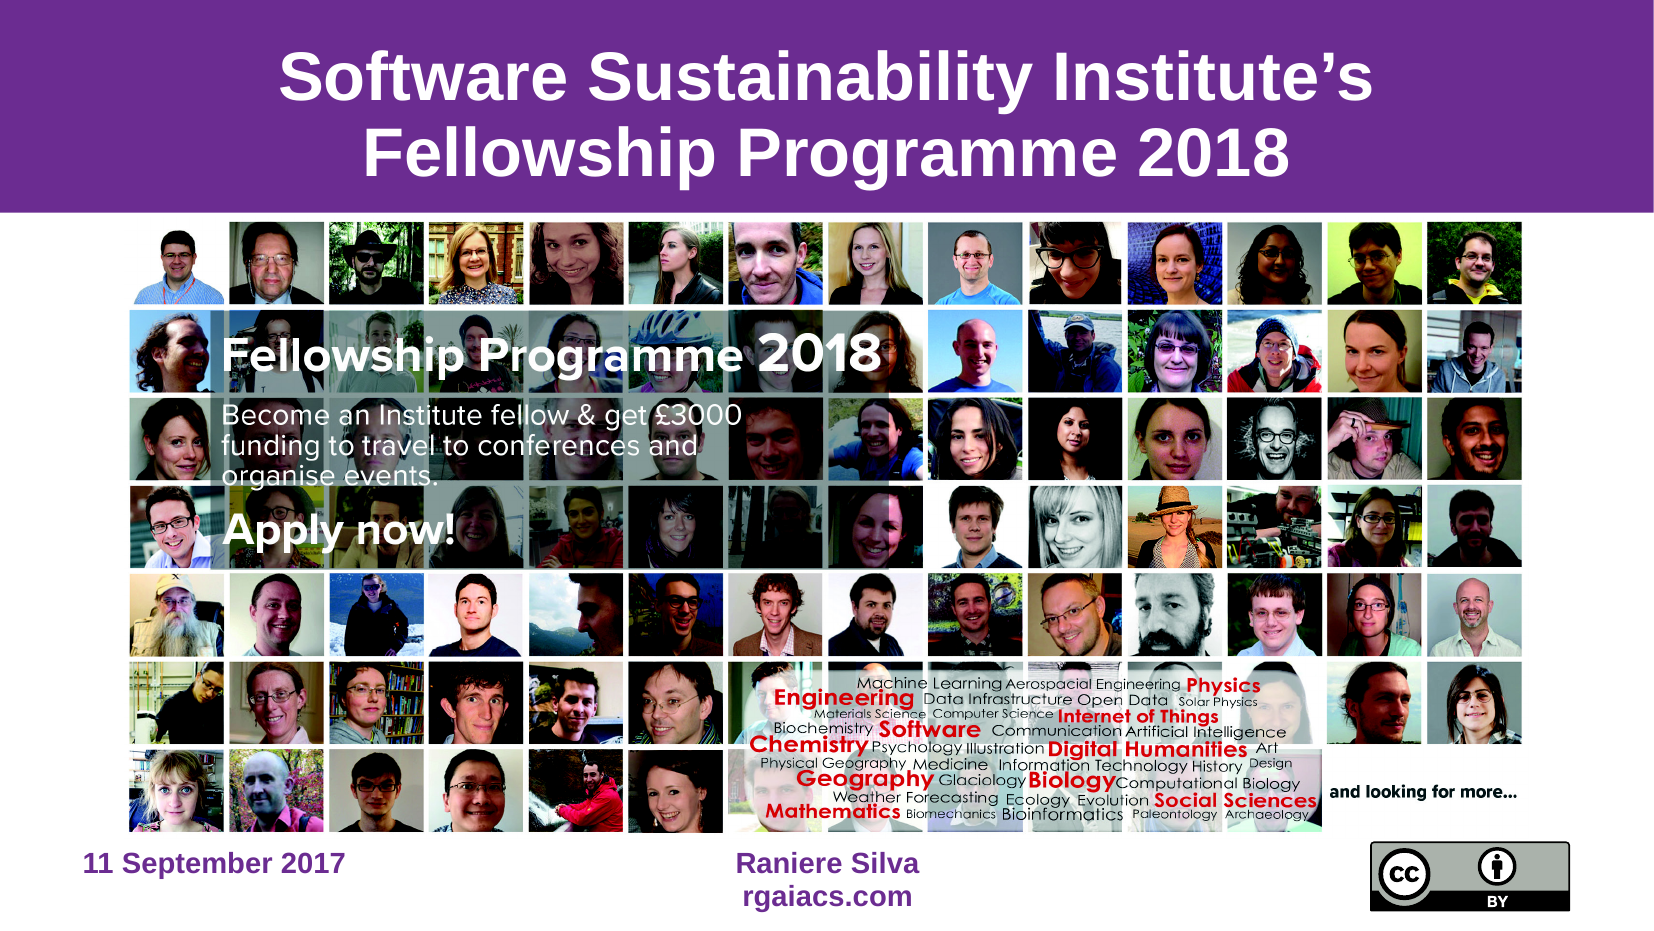

# Software Sustainability Institute’s Fellowship Programme 2018